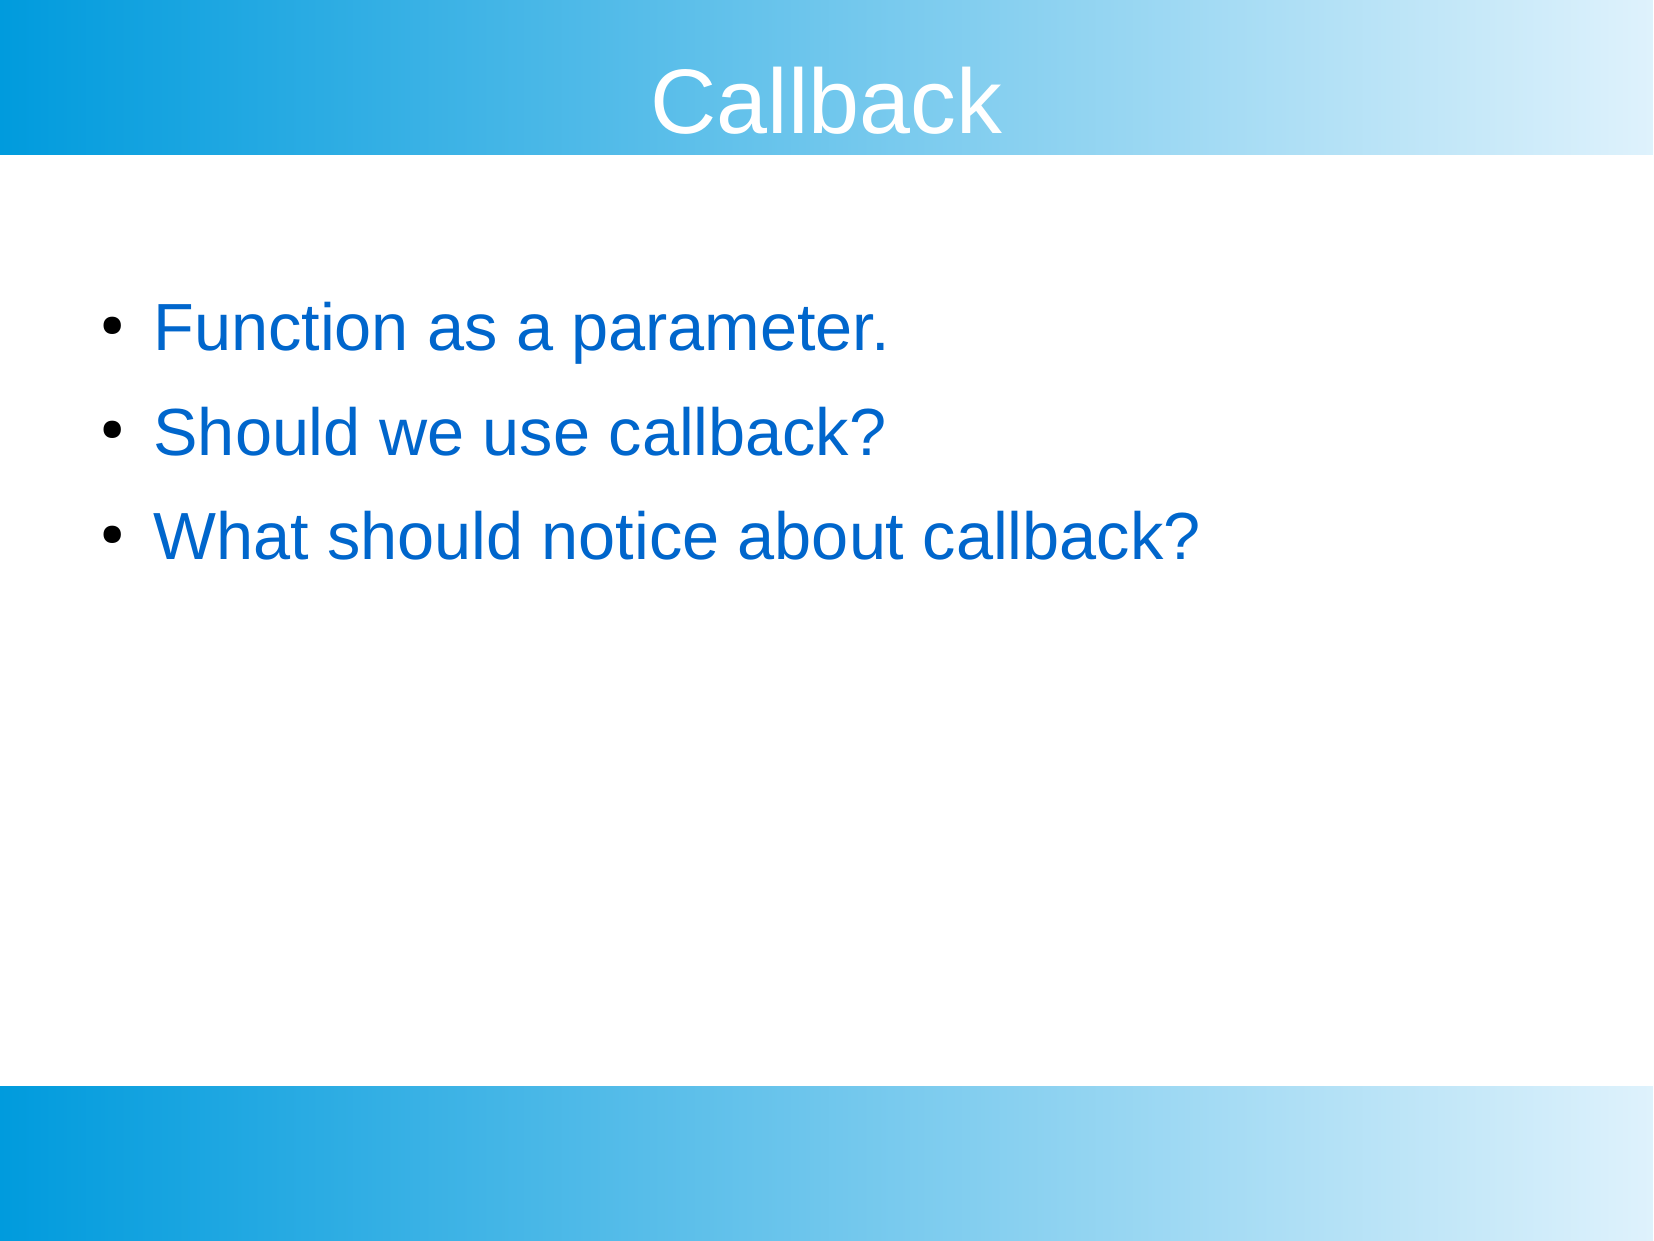

# Callback
Function as a parameter.
Should we use callback?
What should notice about callback?